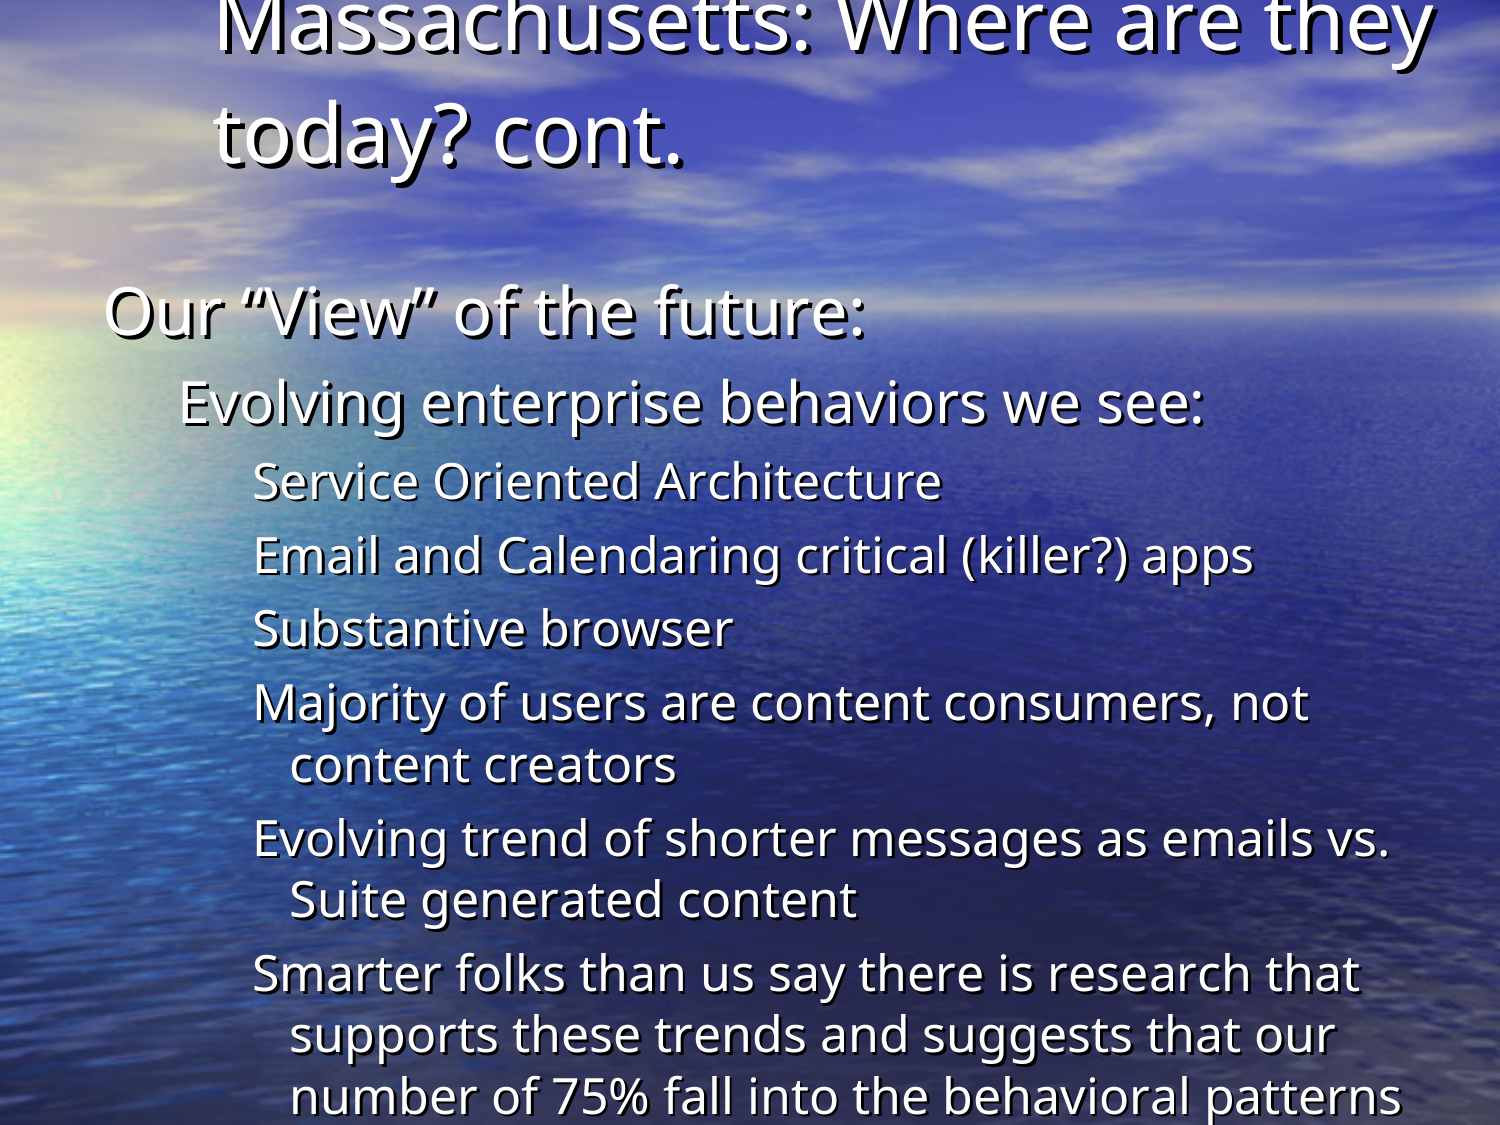

# Massachusetts: Where are they today? cont.
Our “View” of the future:
Evolving enterprise behaviors we see:
Service Oriented Architecture
Email and Calendaring critical (killer?) apps
Substantive browser
Majority of users are content consumers, not content creators
Evolving trend of shorter messages as emails vs. Suite generated content
Smarter folks than us say there is research that supports these trends and suggests that our number of 75% fall into the behavioral patterns above is reasonable